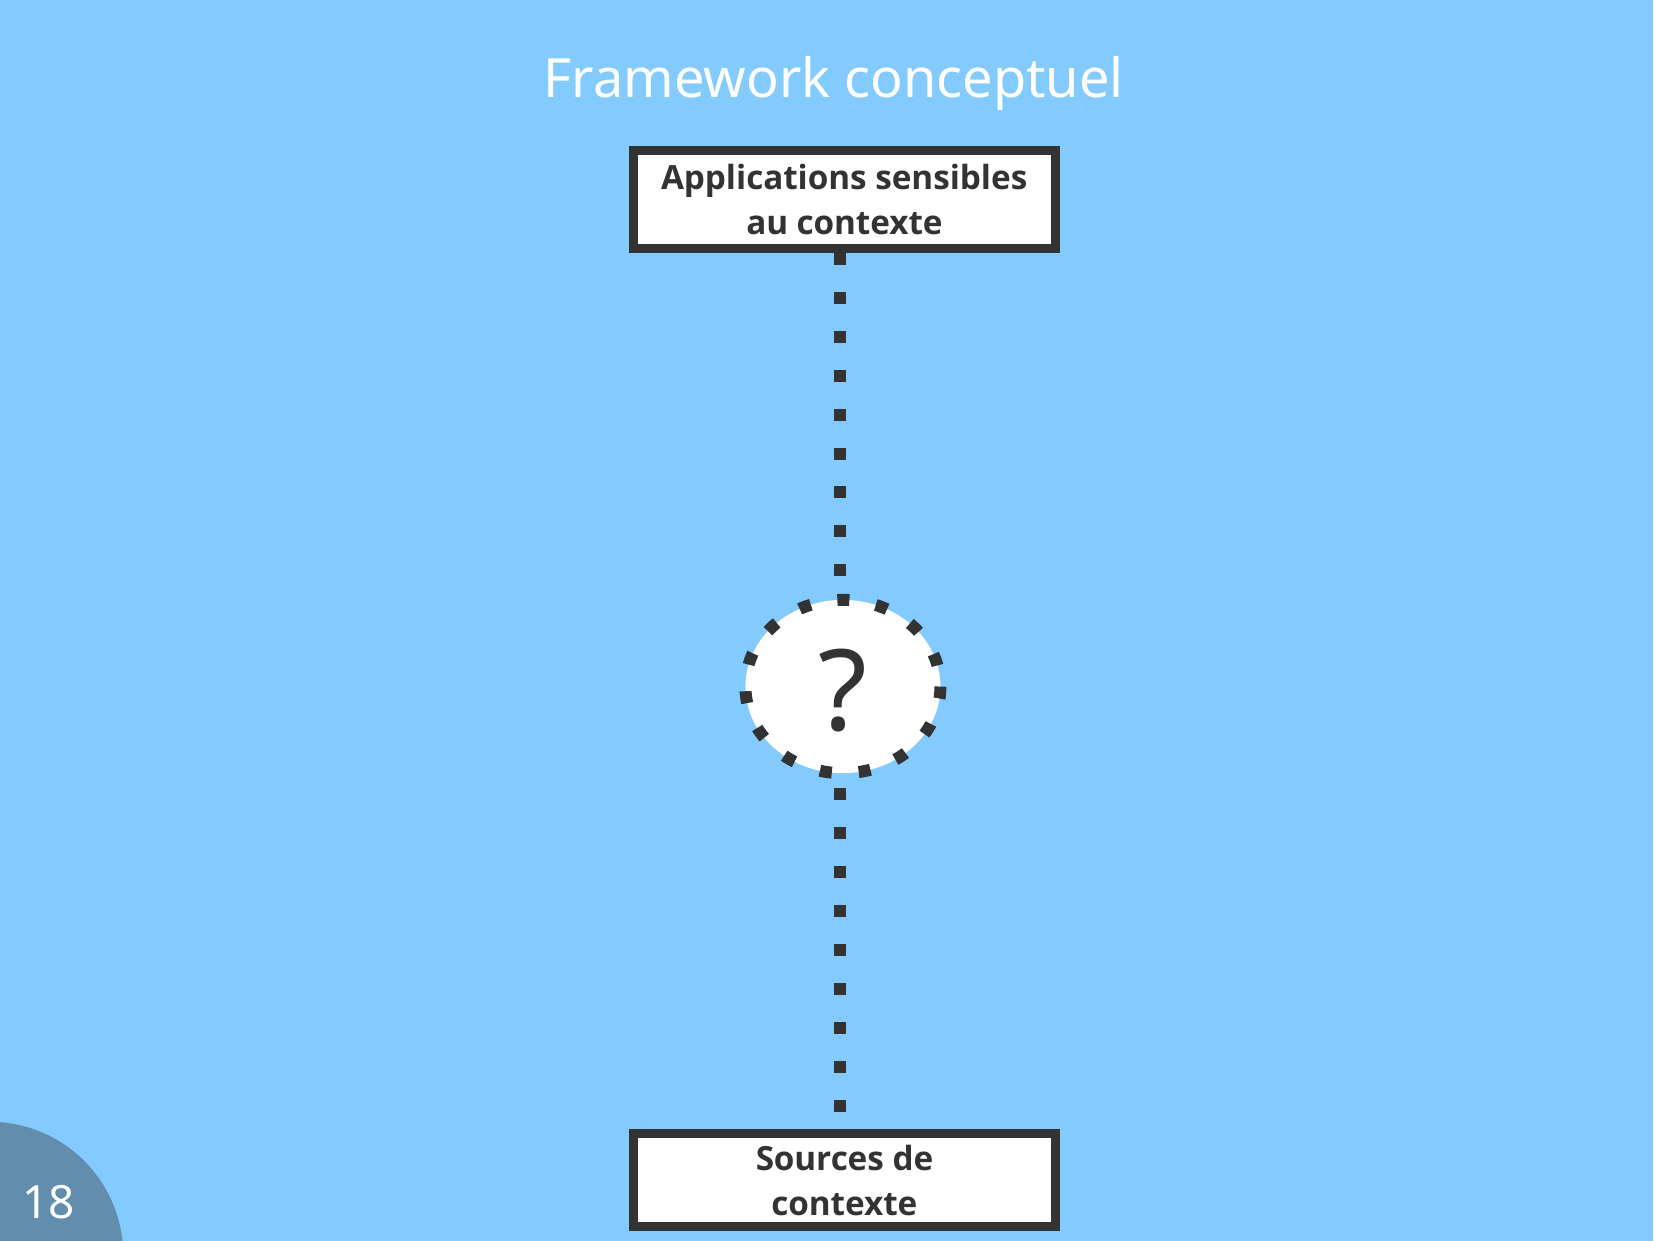

Framework conceptuel
Applications sensibles
au contexte
?
Sources de
contexte
18